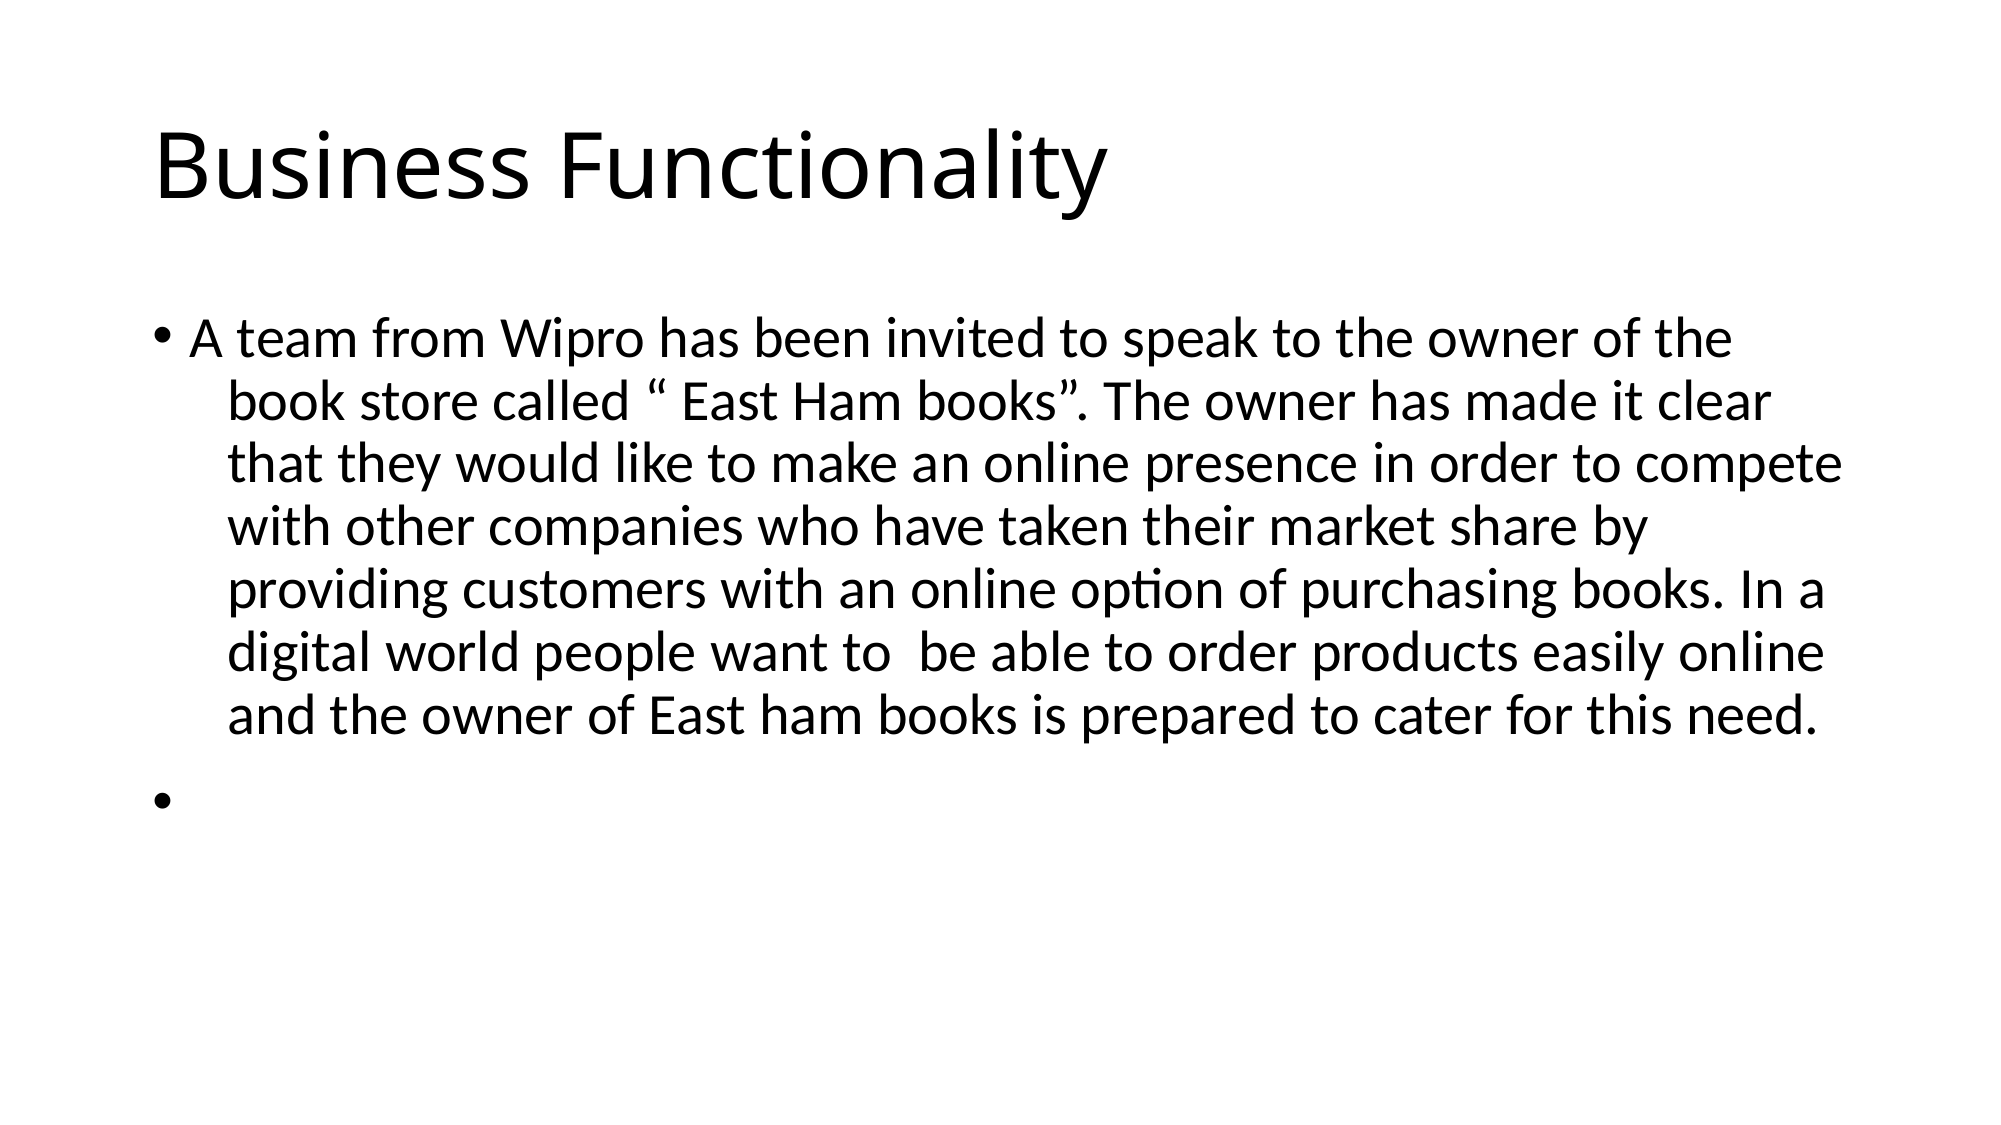

# Business Functionality
A team from Wipro has been invited to speak to the owner of the book store called “ East Ham books”. The owner has made it clear that they would like to make an online presence in order to compete with other companies who have taken their market share by providing customers with an online option of purchasing books. In a digital world people want to be able to order products easily online and the owner of East ham books is prepared to cater for this need.